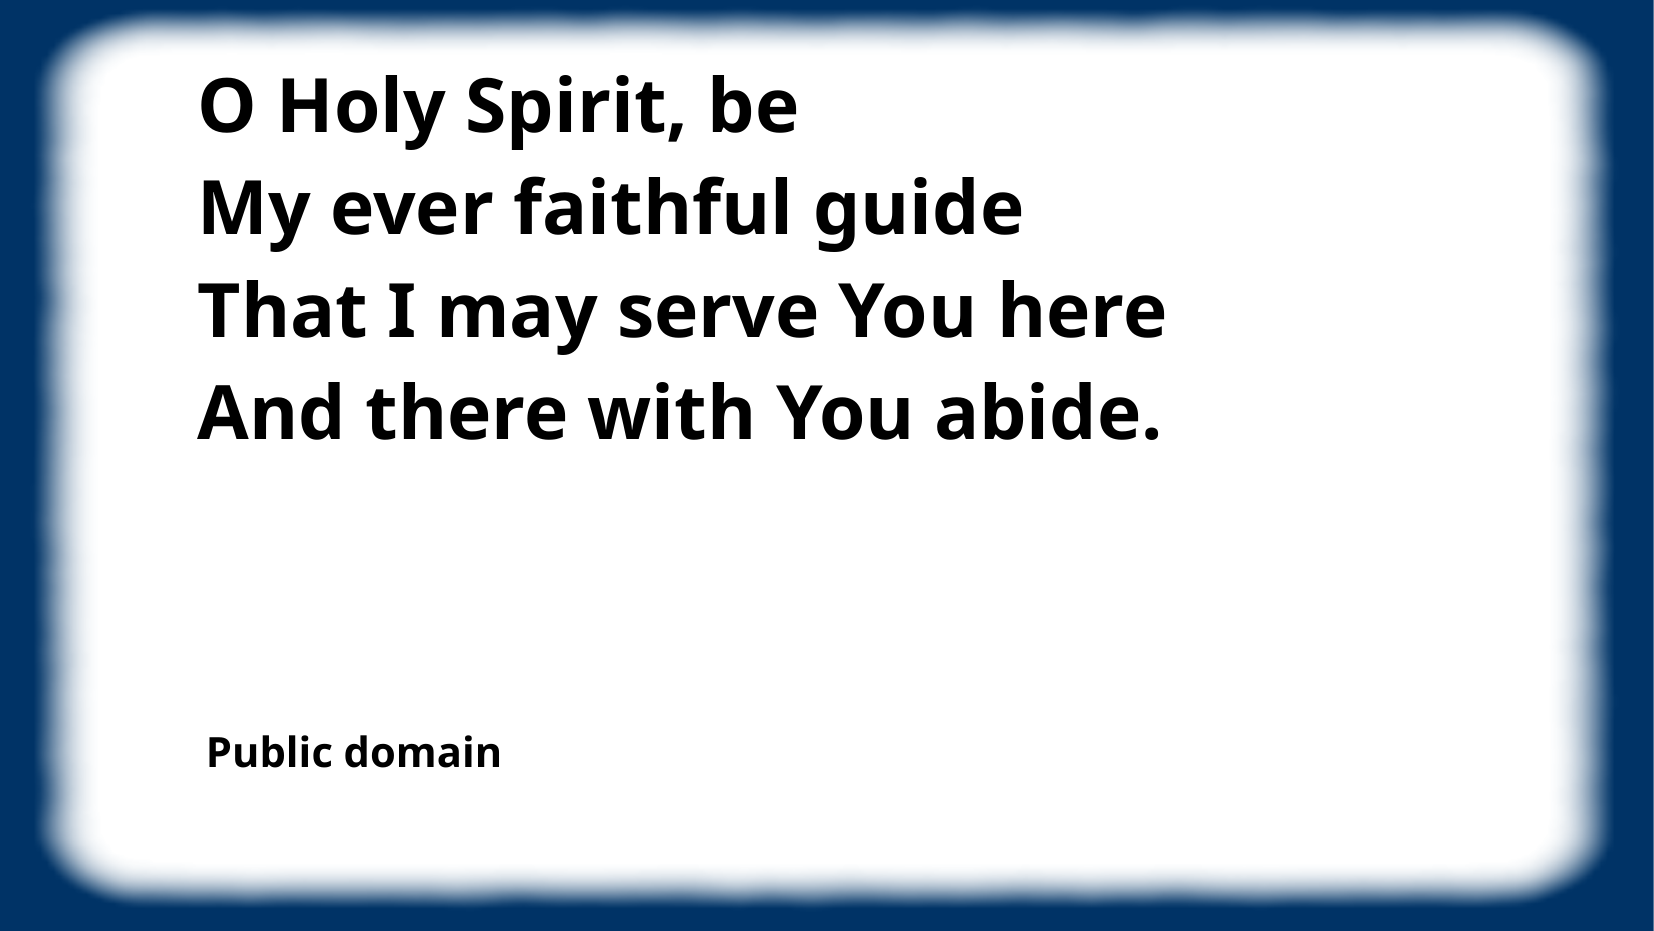

O Holy Spirit, be
 My ever faithful guide
 That I may serve You here
 And there with You abide.
 Public domain